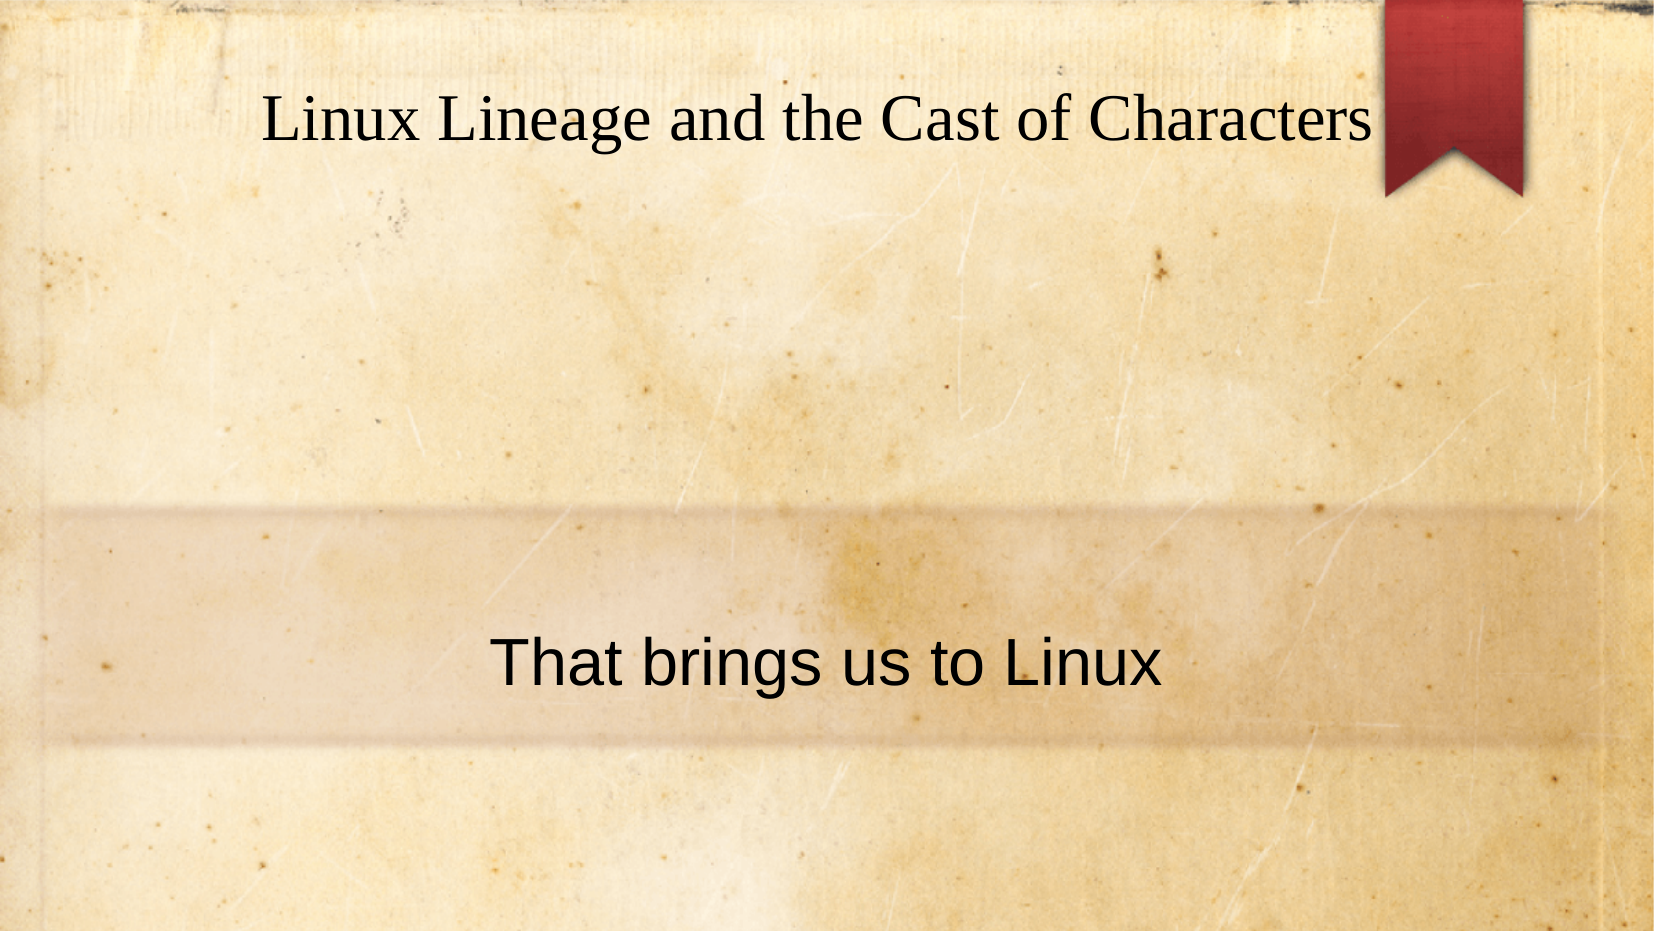

Linux Lineage and the Cast of Characters
That brings us to Linux
CS-334 Spring 2015														Page of